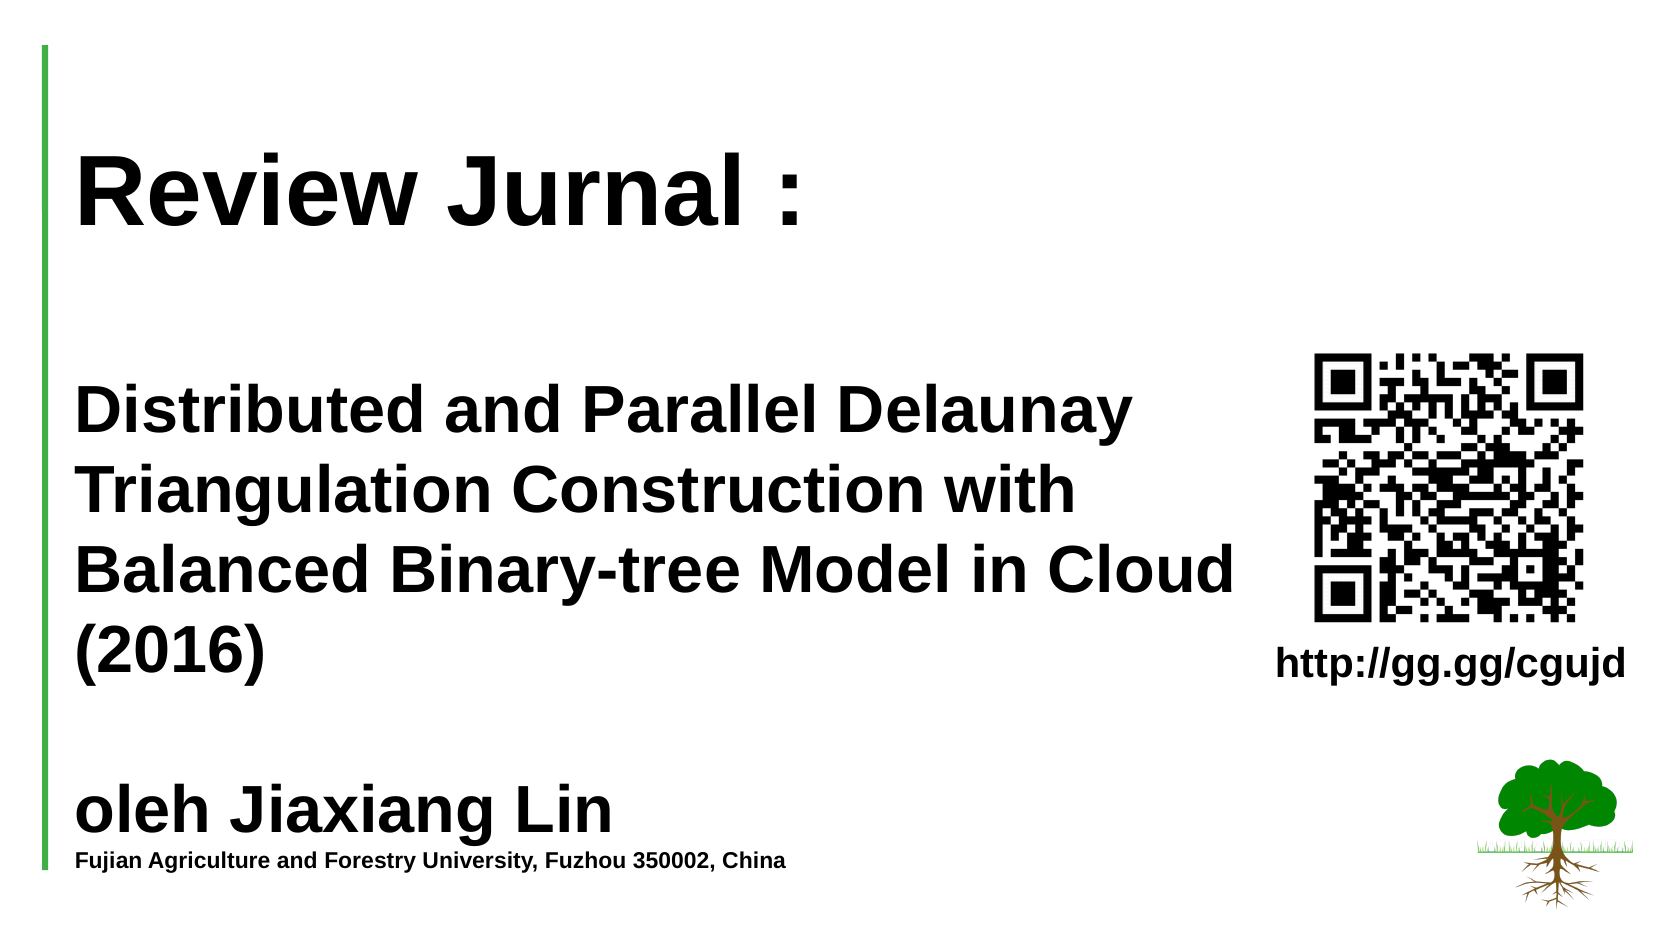

Review Jurnal :
Distributed and Parallel Delaunay Triangulation Construction with Balanced Binary-tree Model in Cloud (2016)
oleh Jiaxiang Lin
Fujian Agriculture and Forestry University, Fuzhou 350002, China
http://gg.gg/cgujd